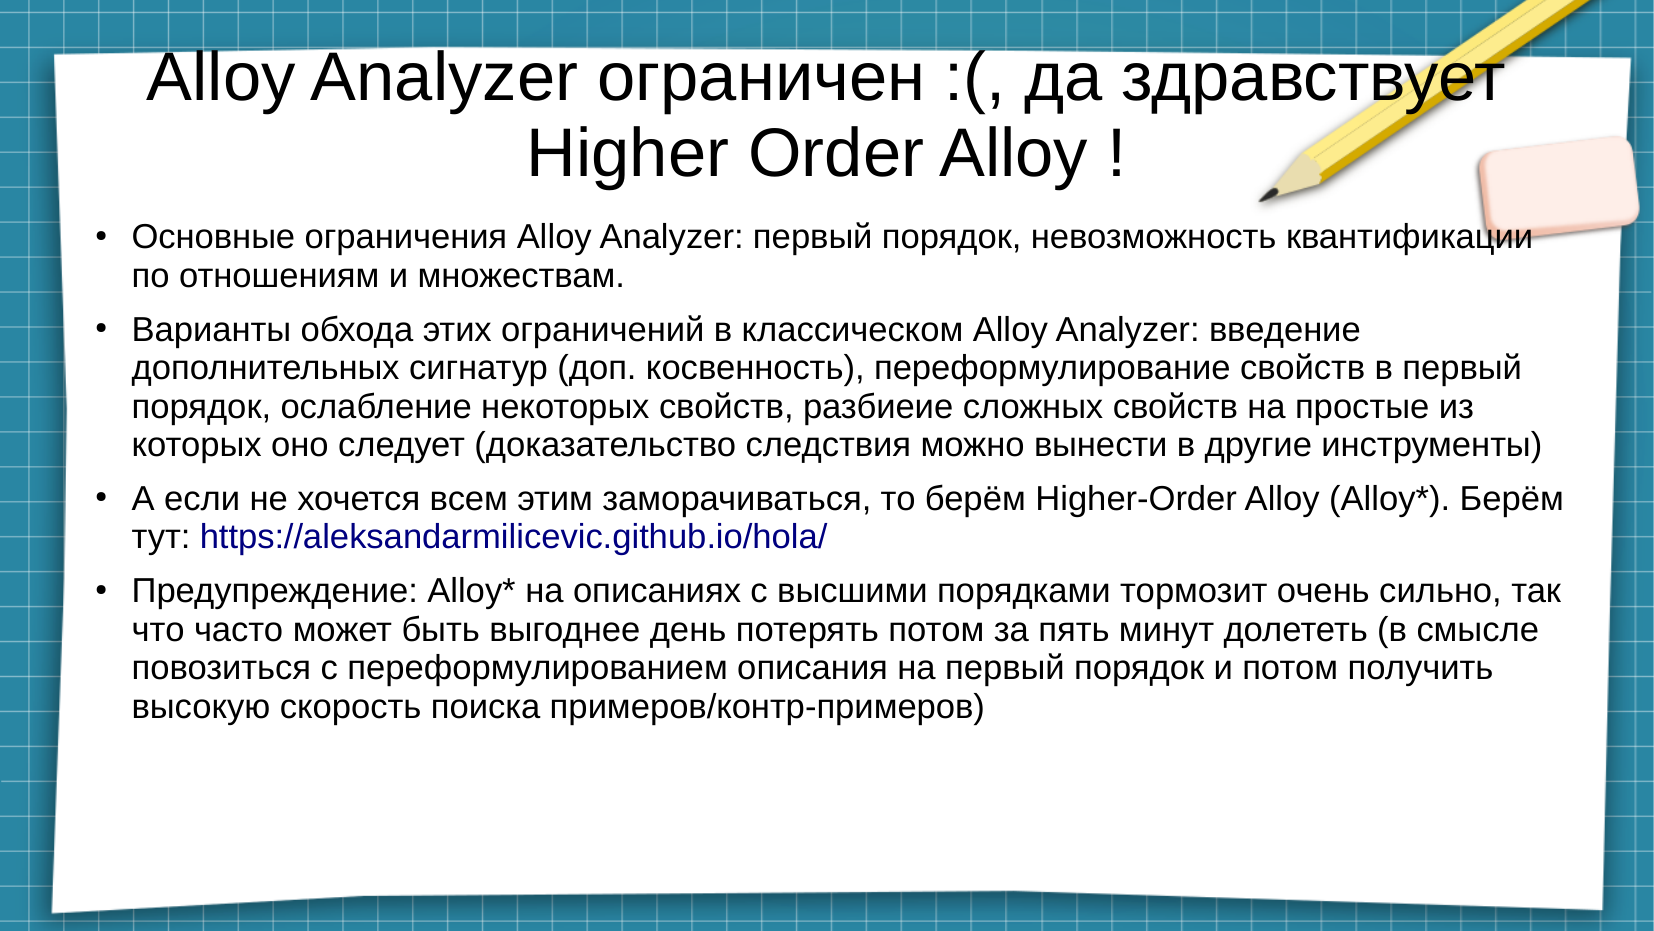

# Alloy Analyzer ограничен :(, да здравствует Higher Order Alloy !
Основные ограничения Alloy Analyzer: первый порядок, невозможность квантификации по отношениям и множествам.
Варианты обхода этих ограничений в классическом Alloy Analyzer: введение дополнительных сигнатур (доп. косвенность), переформулирование свойств в первый порядок, ослабление некоторых свойств, разбиеие сложных свойств на простые из которых оно следует (доказательство следствия можно вынести в другие инструменты)
А если не хочется всем этим заморачиваться, то берём Higher-Order Alloy (Alloy*). Берём тут: https://aleksandarmilicevic.github.io/hola/
Предупреждение: Alloy* на описаниях с высшими порядками тормозит очень сильно, так что часто может быть выгоднее день потерять потом за пять минут долететь (в смысле повозиться с переформулированием описания на первый порядок и потом получить высокую скорость поиска примеров/контр-примеров)